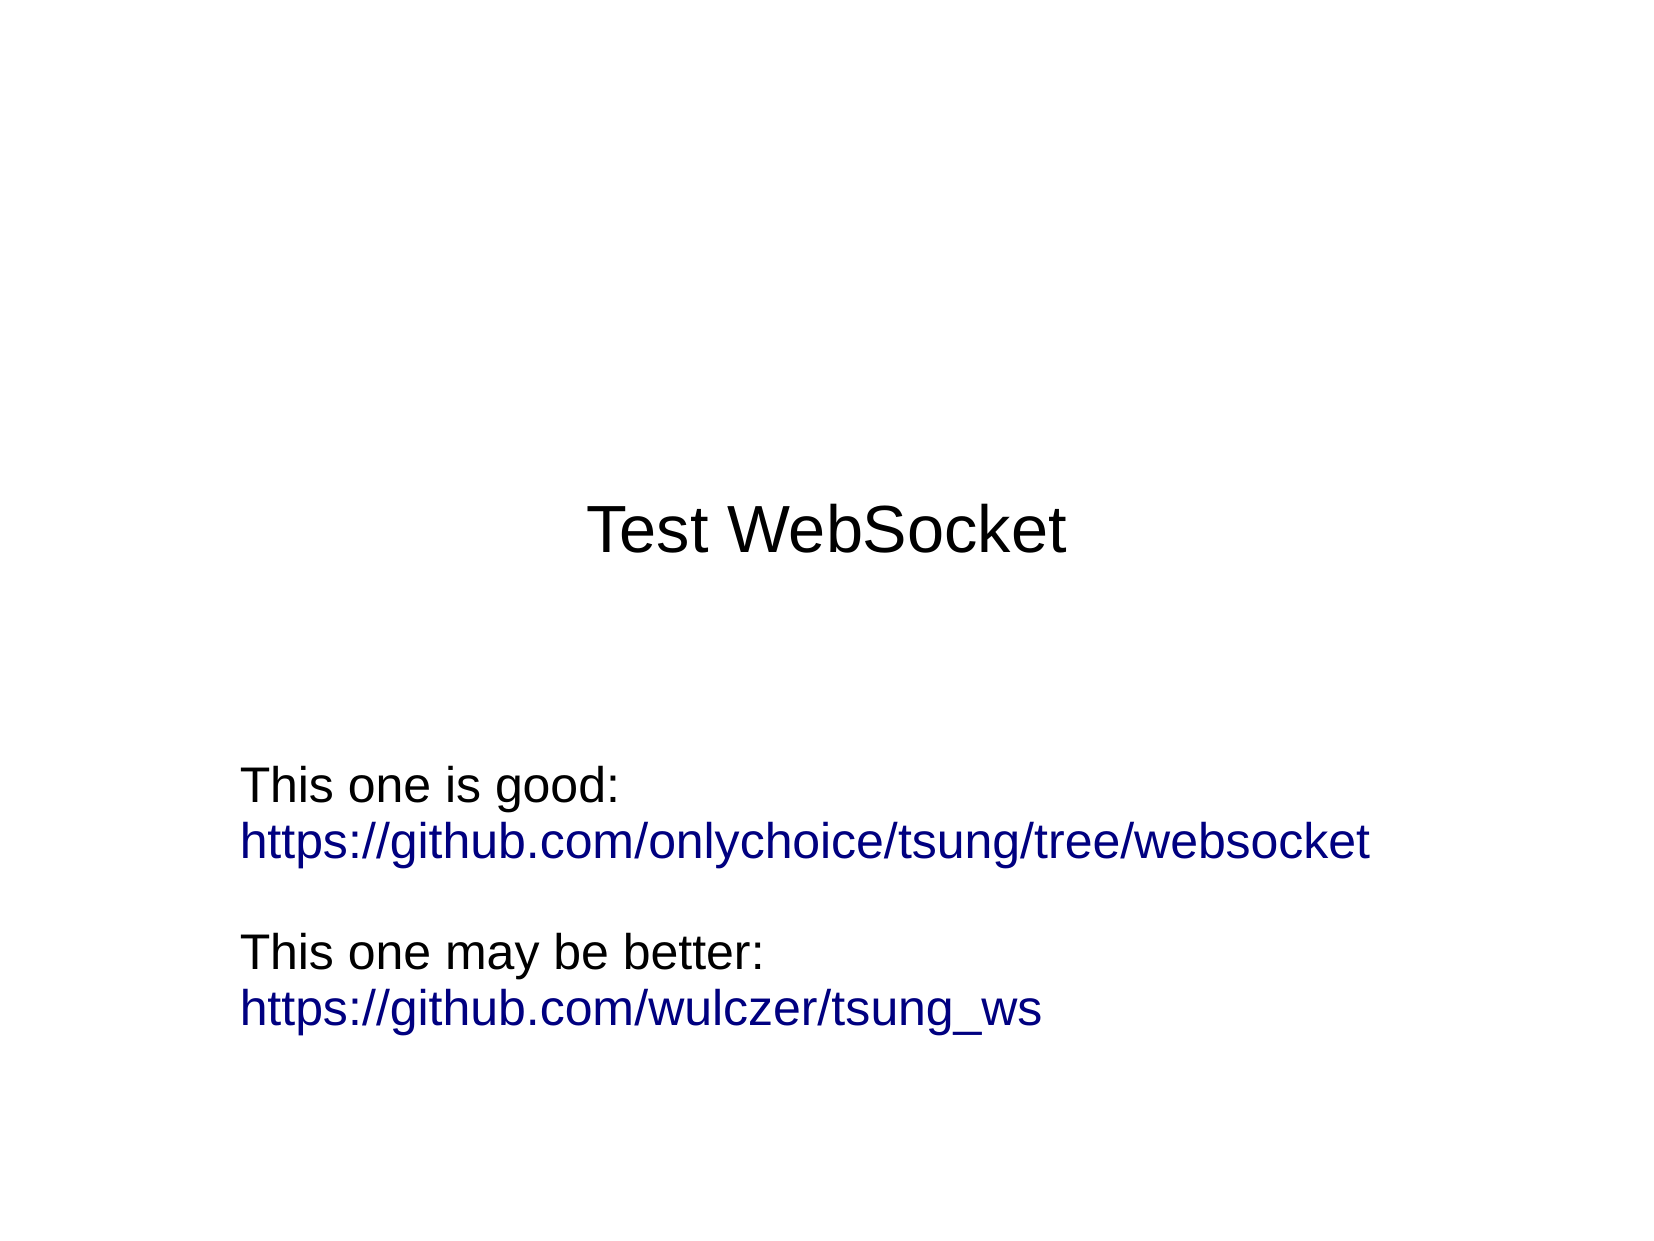

# Test WebSocket
This one is good:
https://github.com/onlychoice/tsung/tree/websocket
This one may be better:
https://github.com/wulczer/tsung_ws